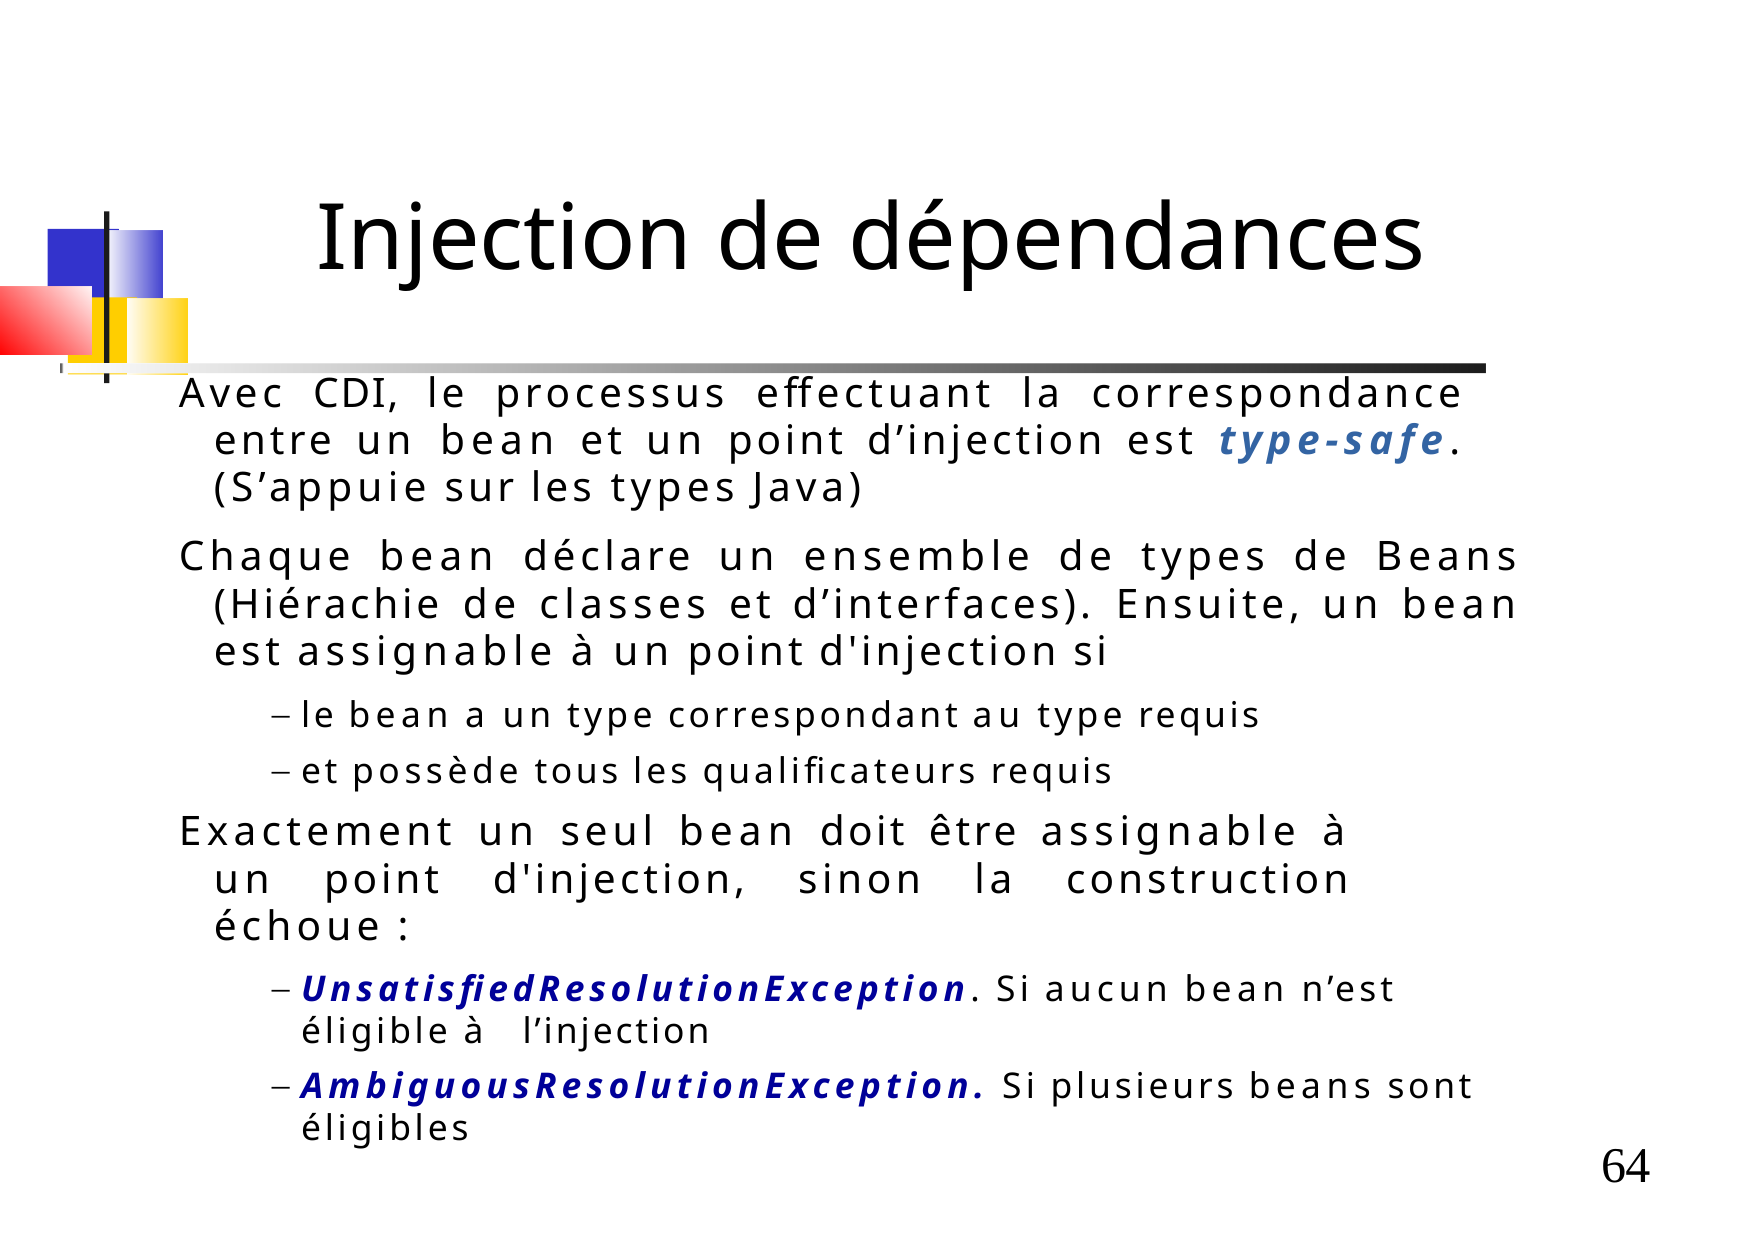

# Injection de dépendances
Avec CDI, le processus effectuant la correspondance entre un bean et un point d’injection est type-safe. (S’appuie sur les types Java)
Chaque bean déclare un ensemble de types de Beans (Hiérachie de classes et d’interfaces). Ensuite, un bean est assignable à un point d'injection si
le bean a un type correspondant au type requis
et possède tous les qualificateurs requis
Exactement un seul bean doit être assignable à un point d'injection, sinon la construction échoue :
UnsatisfiedResolutionException. Si aucun bean n’est éligible à 	l’injection
AmbiguousResolutionException. Si plusieurs beans sont éligibles
64